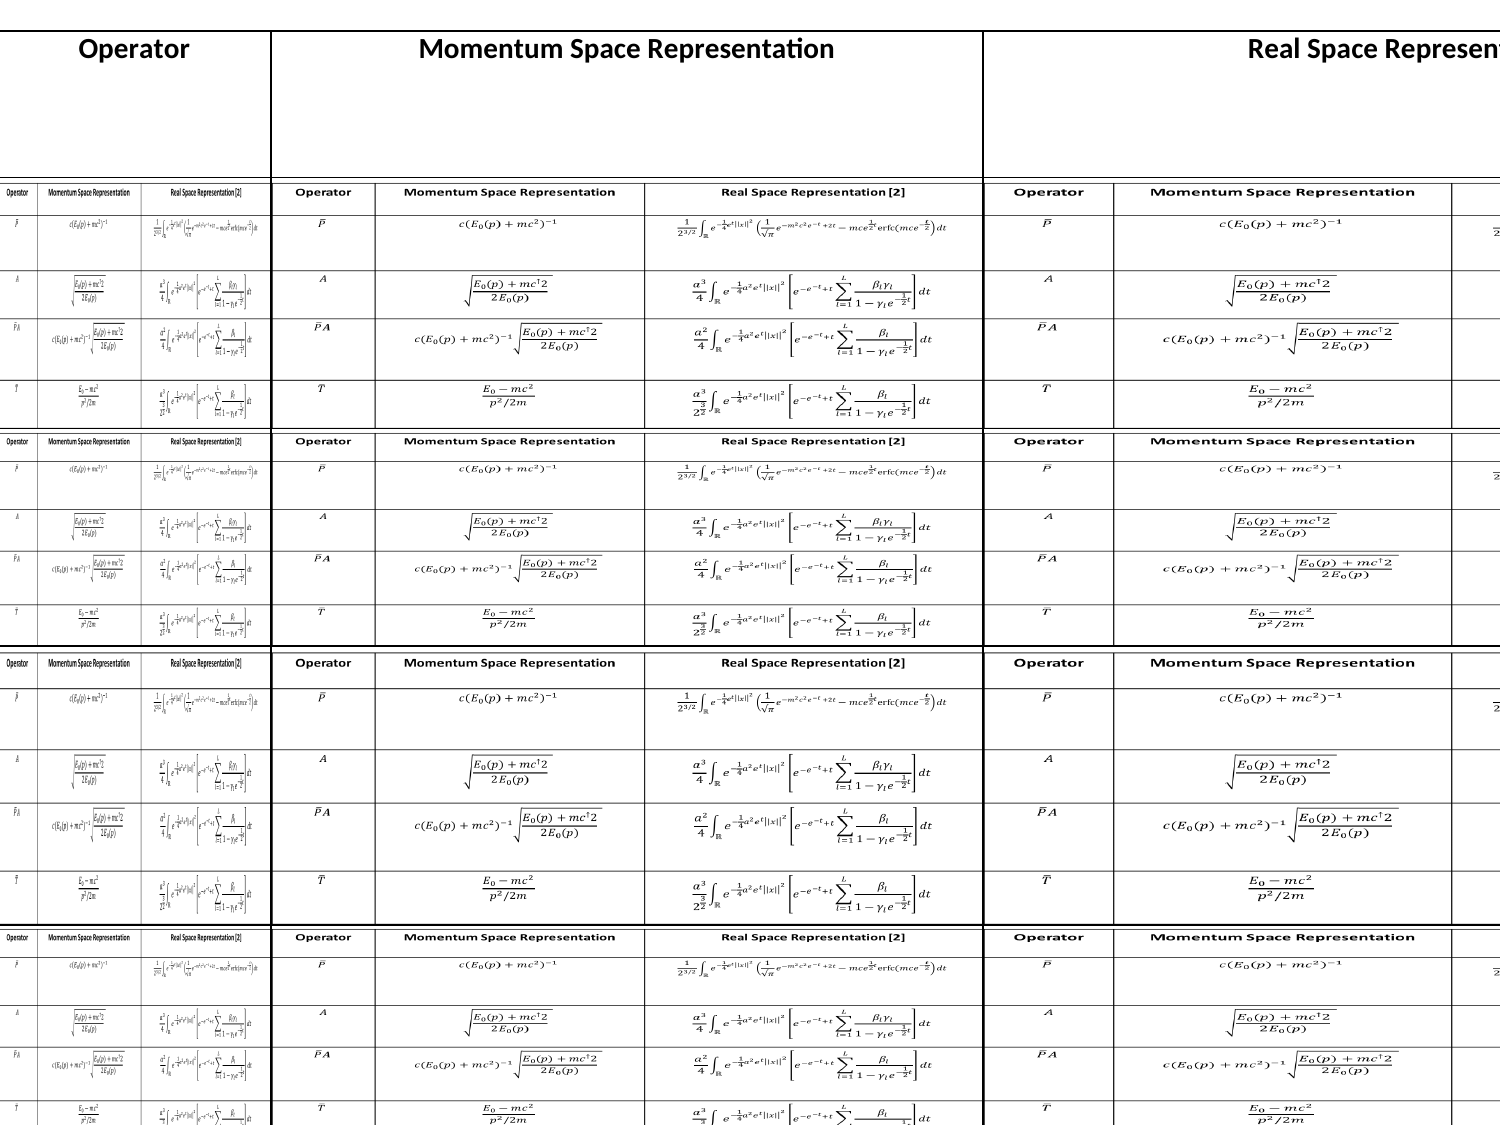

| Operator | Momentum Space Representation | Real Space Representation [2] |
| --- | --- | --- |
| | | |
| | | |
| | | |
| | | |